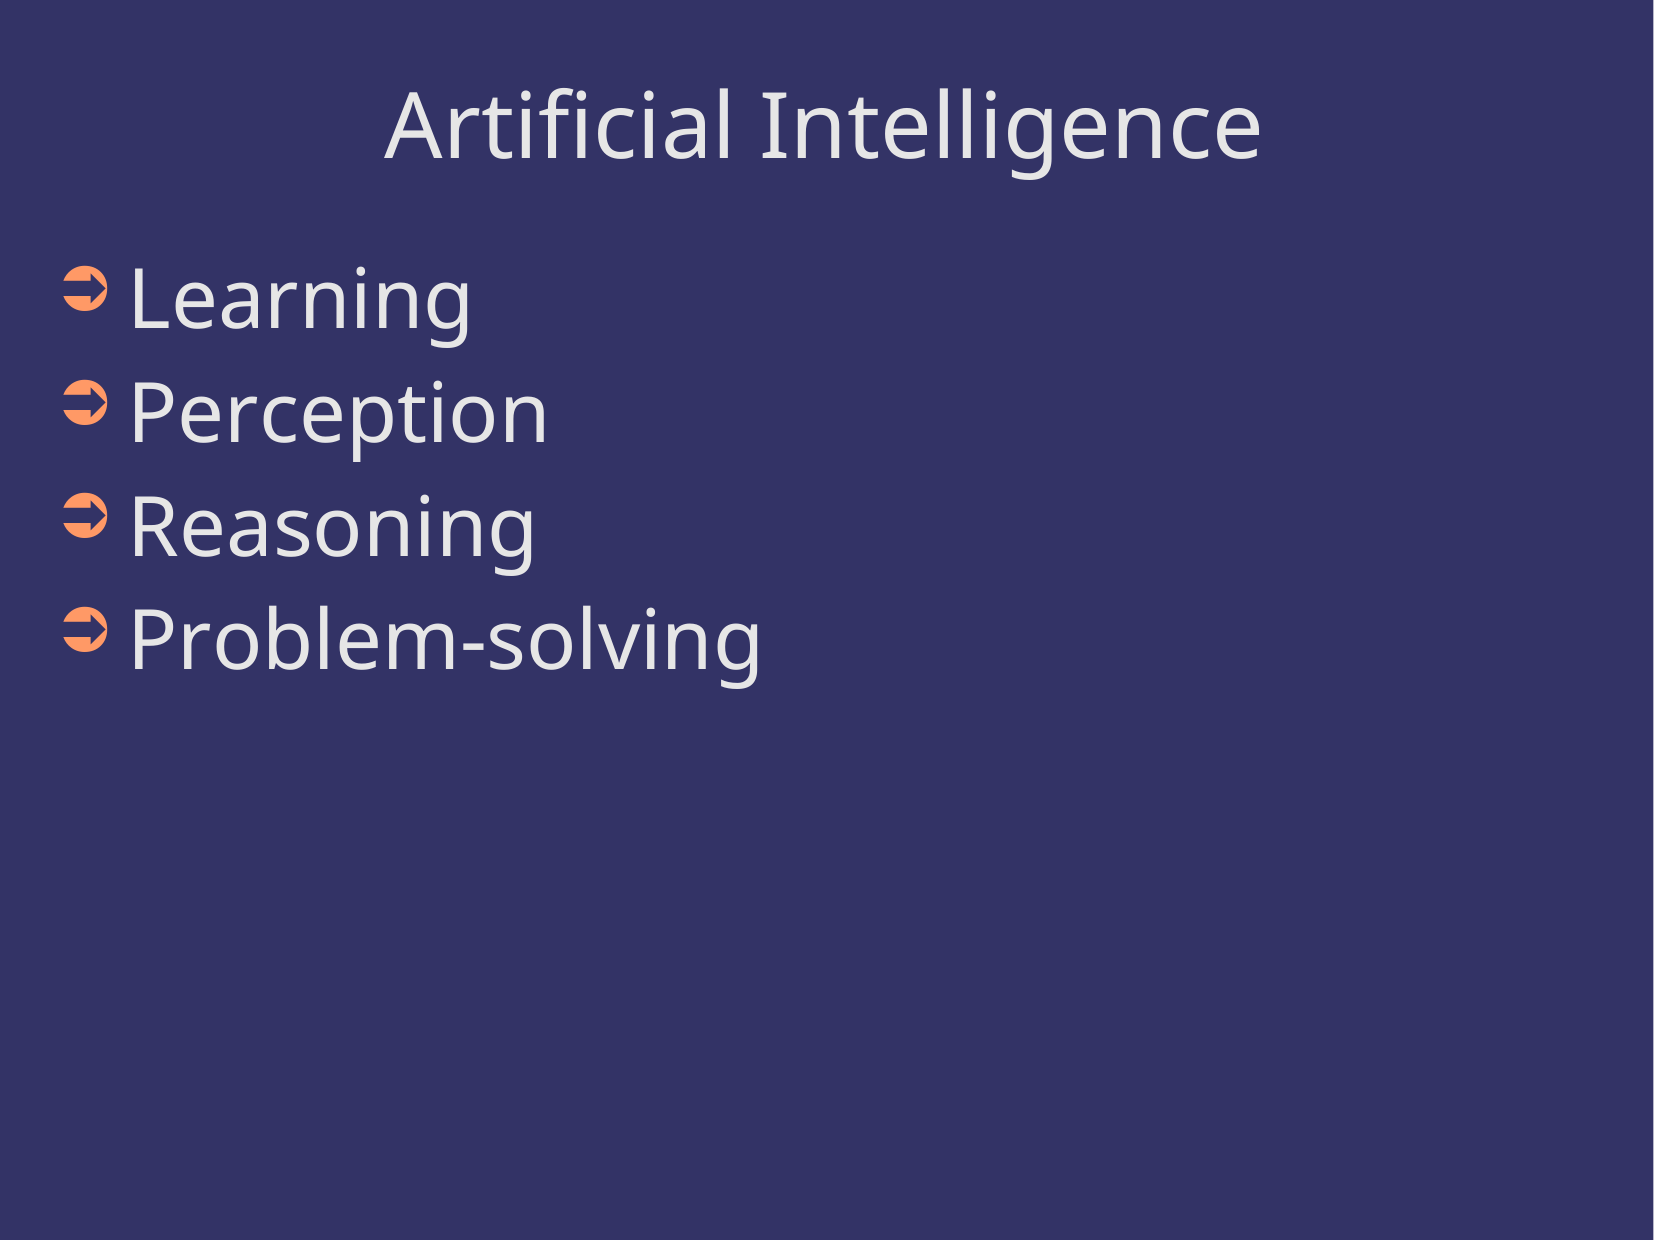

# Artificial Intelligence
Learning
Perception
Reasoning
Problem-solving